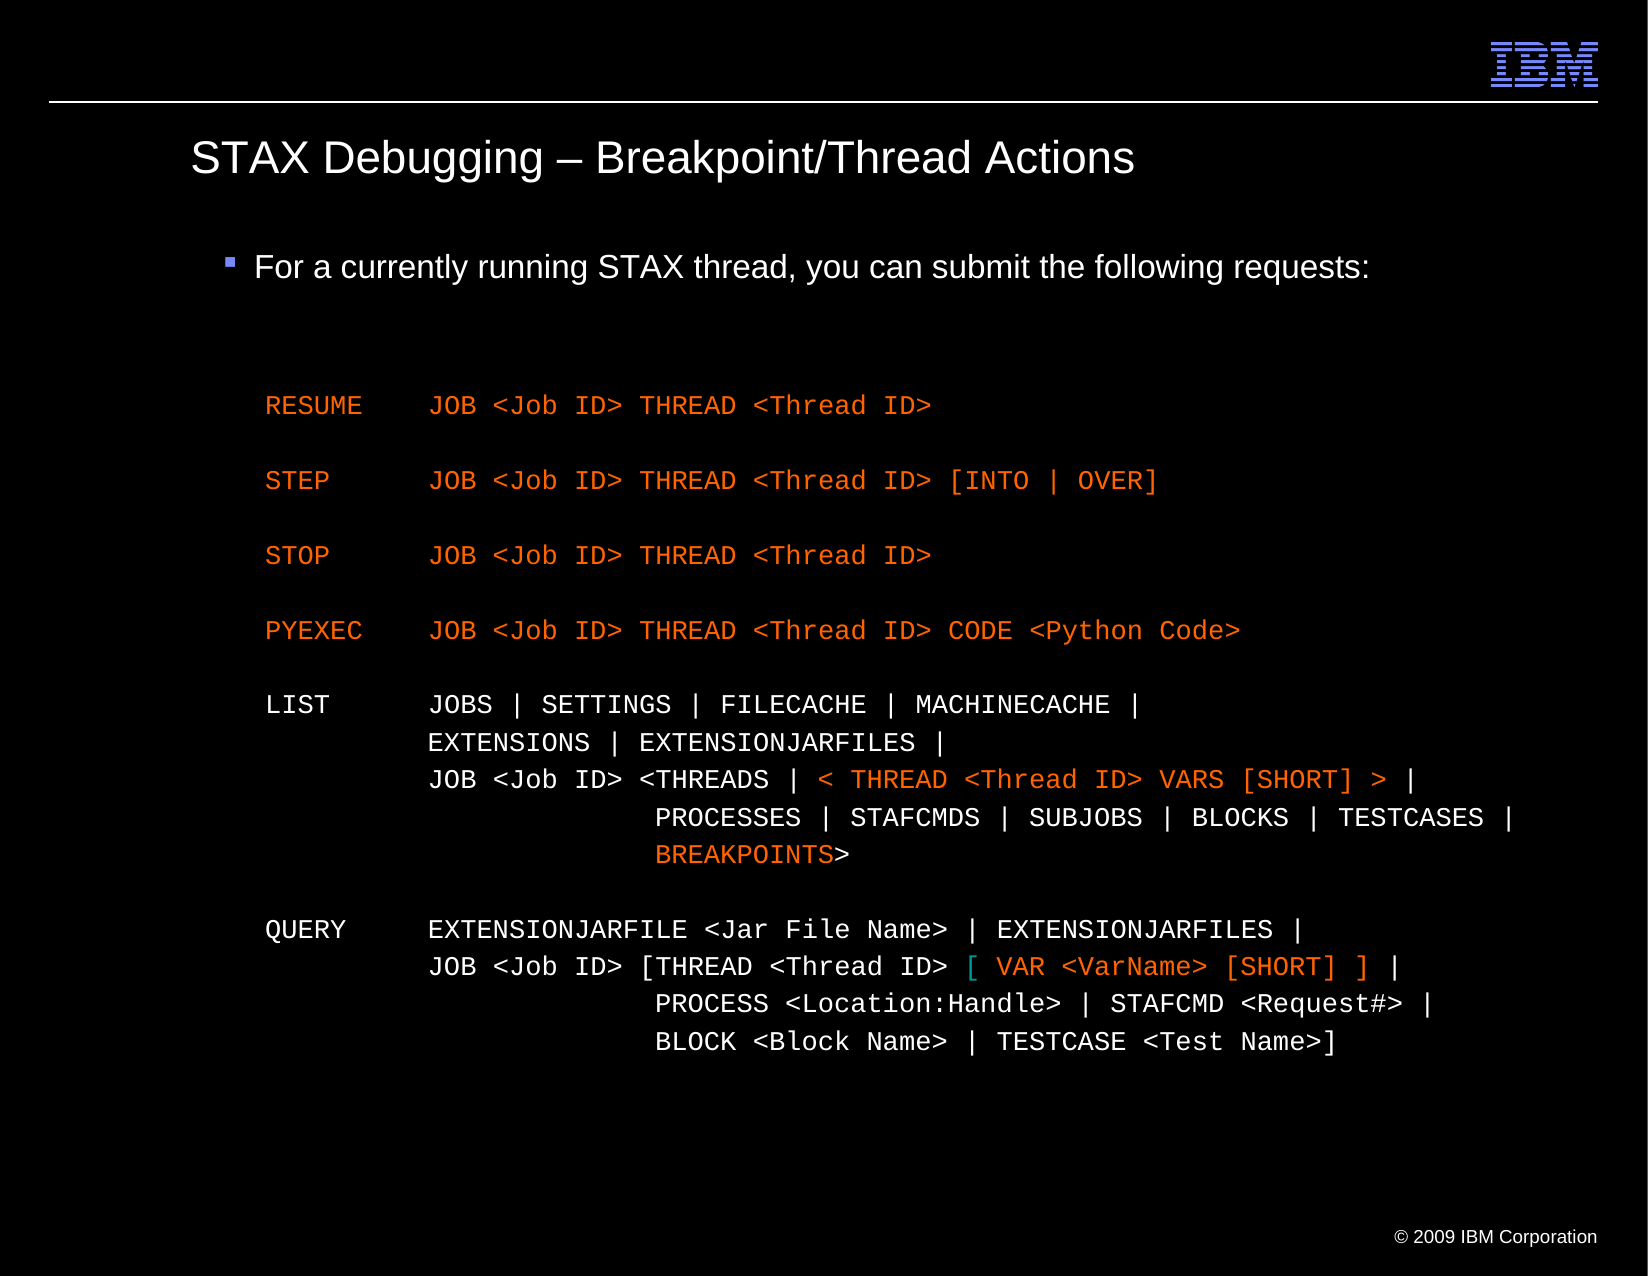

STAX Debugging – Breakpoint/Thread Actions
# For a currently running STAX thread, you can submit the following requests:
 RESUME JOB <Job ID> THREAD <Thread ID>
 STEP JOB <Job ID> THREAD <Thread ID> [INTO | OVER]
 STOP JOB <Job ID> THREAD <Thread ID>
 PYEXEC JOB <Job ID> THREAD <Thread ID> CODE <Python Code>
 LIST JOBS | SETTINGS | FILECACHE | MACHINECACHE |
 EXTENSIONS | EXTENSIONJARFILES |
 JOB <Job ID> <THREADS | < THREAD <Thread ID> VARS [SHORT] > |
 PROCESSES | STAFCMDS | SUBJOBS | BLOCKS | TESTCASES |
 BREAKPOINTS>
 QUERY EXTENSIONJARFILE <Jar File Name> | EXTENSIONJARFILES |
 JOB <Job ID> [THREAD <Thread ID> [ VAR <VarName> [SHORT] ] |
 PROCESS <Location:Handle> | STAFCMD <Request#> |
 BLOCK <Block Name> | TESTCASE <Test Name>]